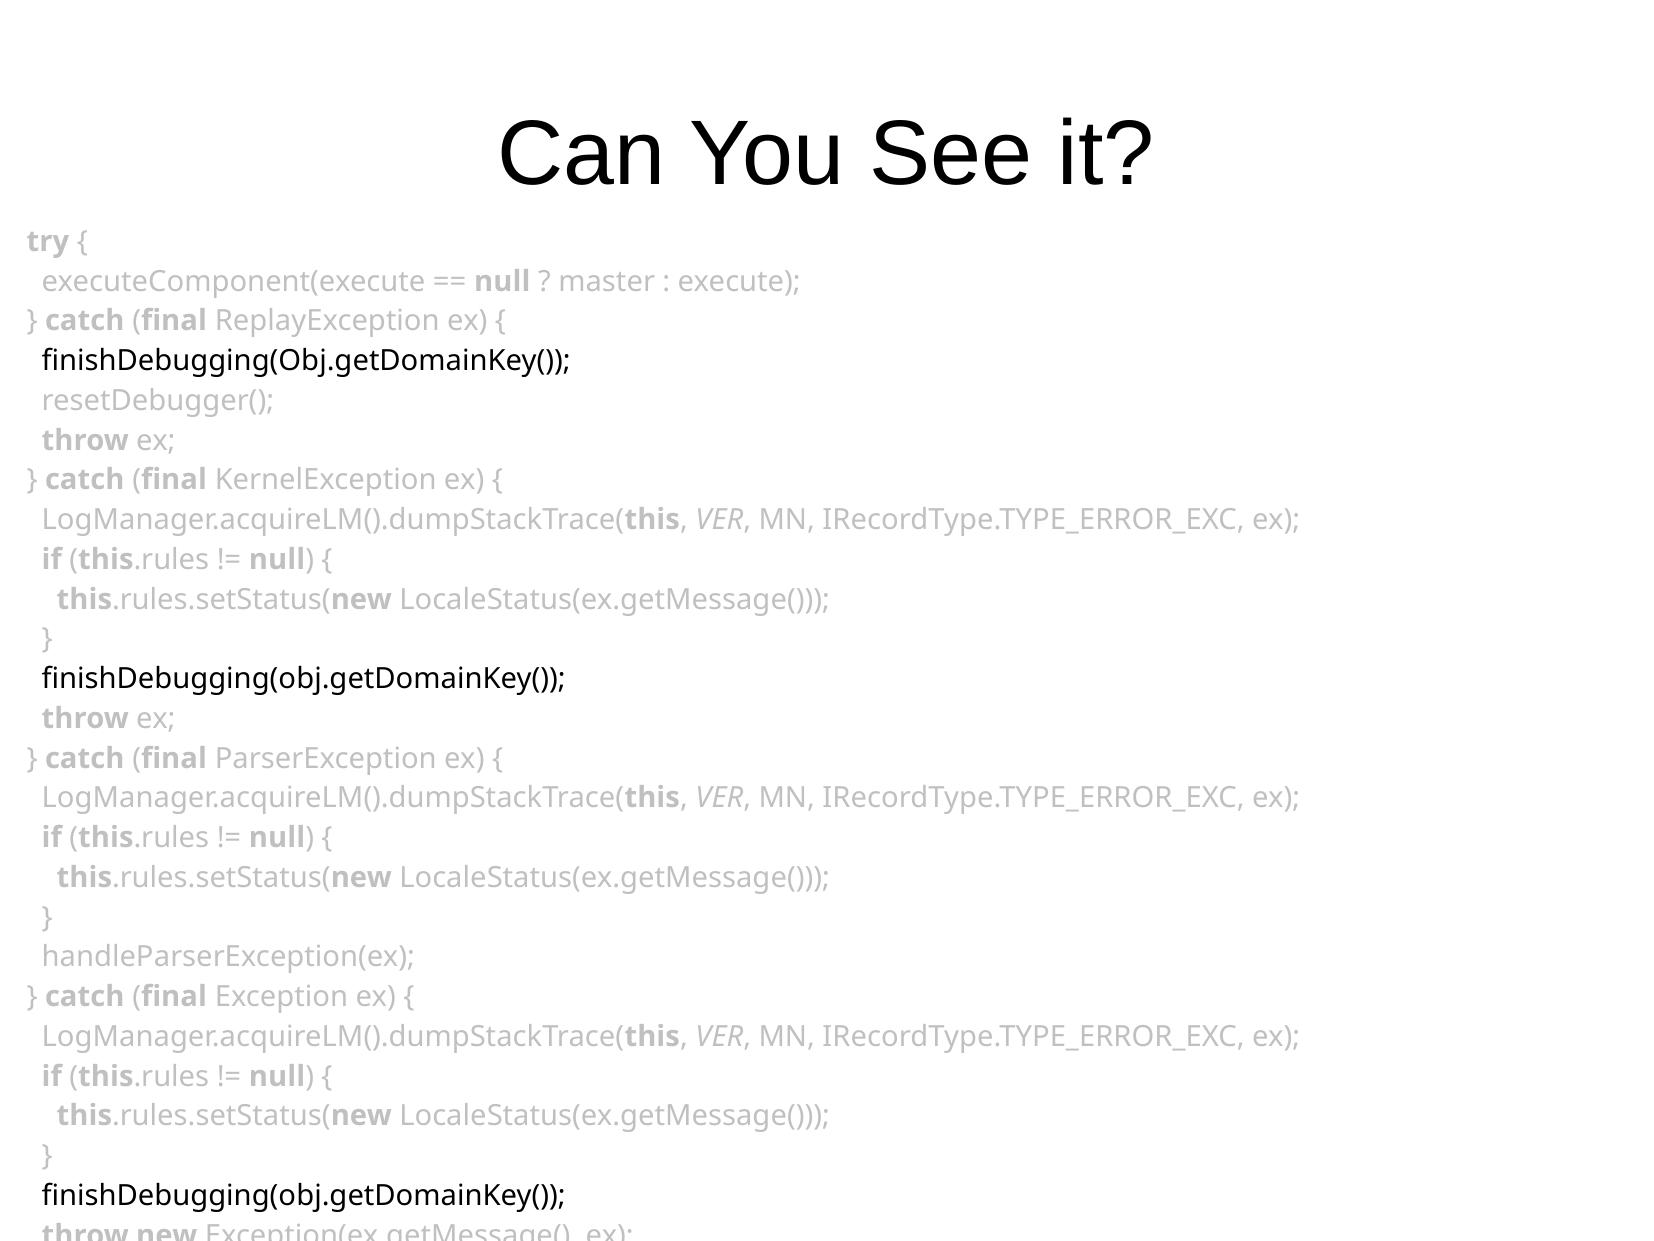

# Can You See it?
try {
 executeComponent(execute == null ? master : execute);
} catch (final ReplayException ex) {
 finishDebugging(Obj.getDomainKey());
 resetDebugger();
 throw ex;
} catch (final KernelException ex) {
 LogManager.acquireLM().dumpStackTrace(this, VER, MN, IRecordType.TYPE_ERROR_EXC, ex);
 if (this.rules != null) {
 this.rules.setStatus(new LocaleStatus(ex.getMessage()));
 }
 finishDebugging(obj.getDomainKey());
 throw ex;
} catch (final ParserException ex) {
 LogManager.acquireLM().dumpStackTrace(this, VER, MN, IRecordType.TYPE_ERROR_EXC, ex);
 if (this.rules != null) {
 this.rules.setStatus(new LocaleStatus(ex.getMessage()));
 }
 handleParserException(ex);
} catch (final Exception ex) {
 LogManager.acquireLM().dumpStackTrace(this, VER, MN, IRecordType.TYPE_ERROR_EXC, ex);
 if (this.rules != null) {
 this.rules.setStatus(new LocaleStatus(ex.getMessage()));
 }
 finishDebugging(obj.getDomainKey());
 throw new Exception(ex.getMessage(), ex);
}